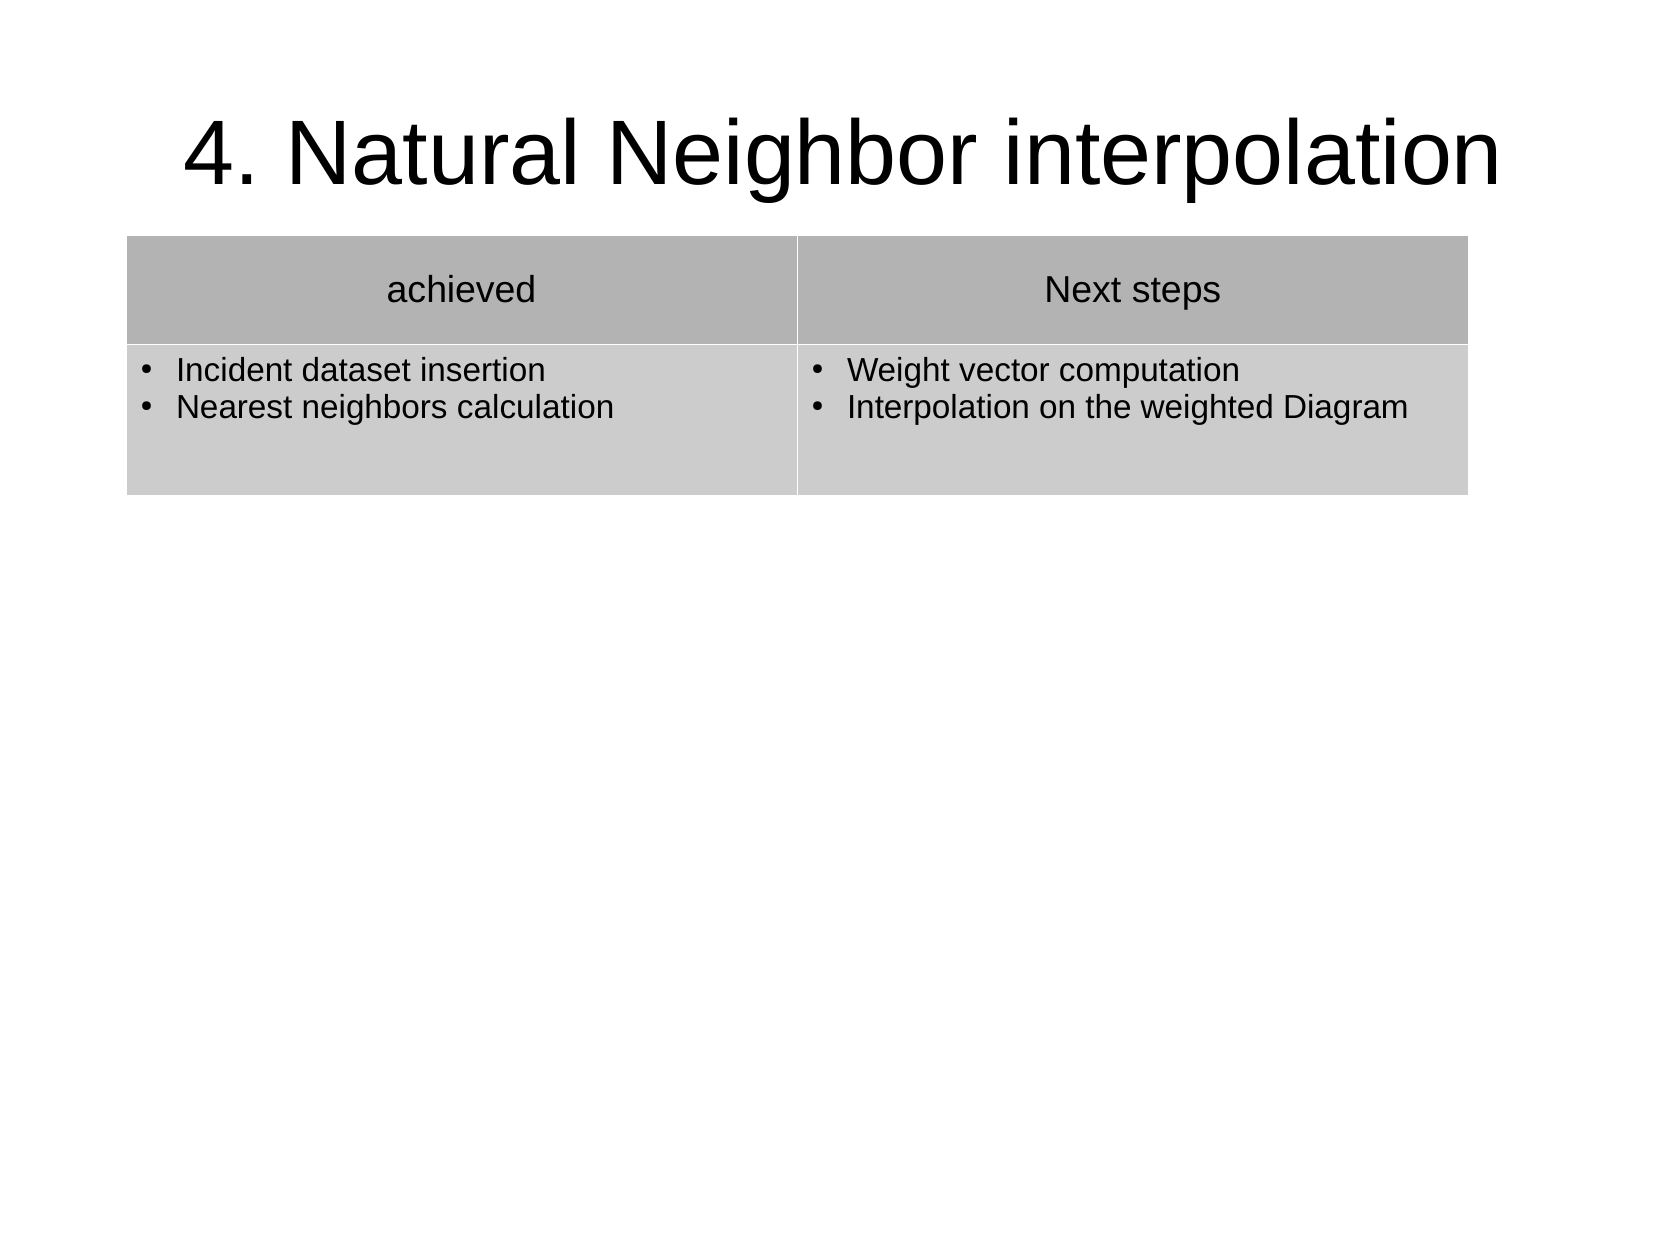

# 4. Natural Neighbor interpolation
| achieved | Next steps |
| --- | --- |
| Incident dataset insertion Nearest neighbors calculation | Weight vector computation Interpolation on the weighted Diagram |